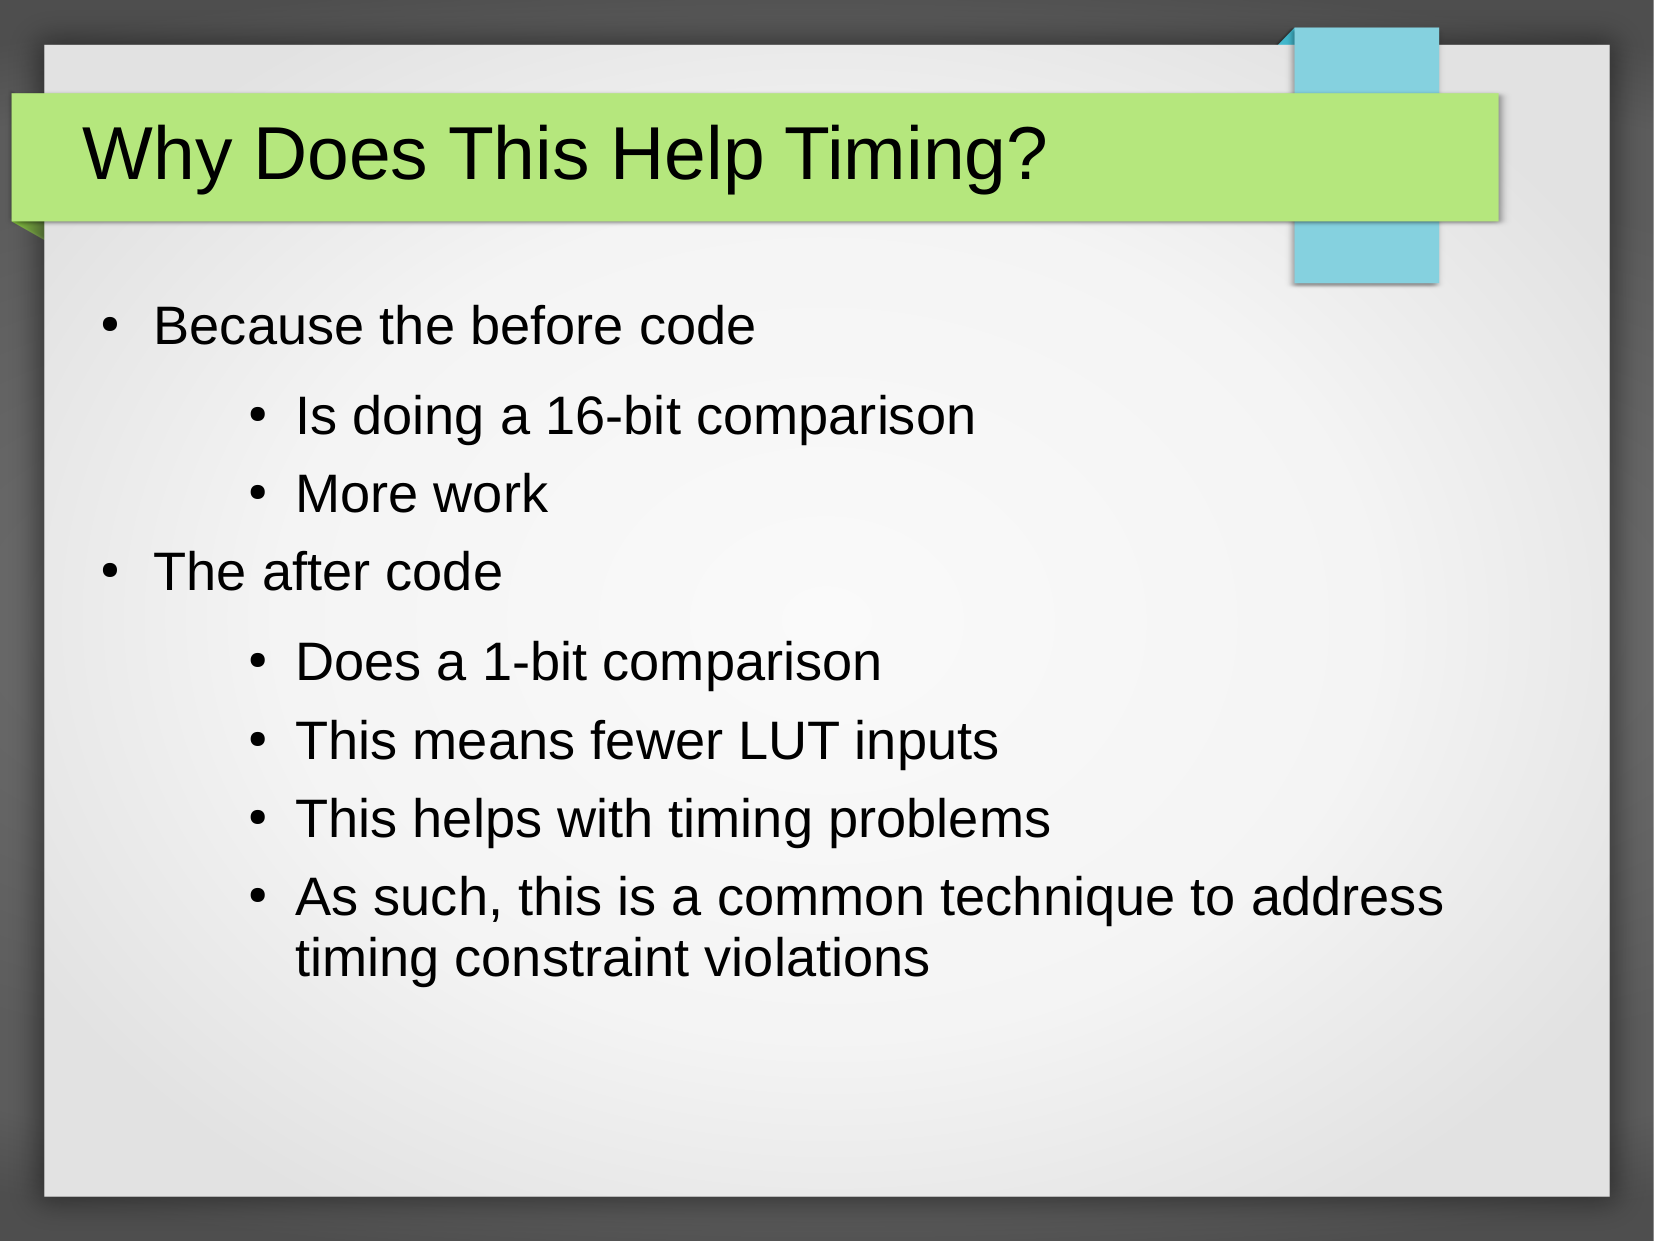

# Why Does This Help Timing?
Because the before code
Is doing a 16-bit comparison
More work
The after code
Does a 1-bit comparison
This means fewer LUT inputs
This helps with timing problems
As such, this is a common technique to address timing constraint violations